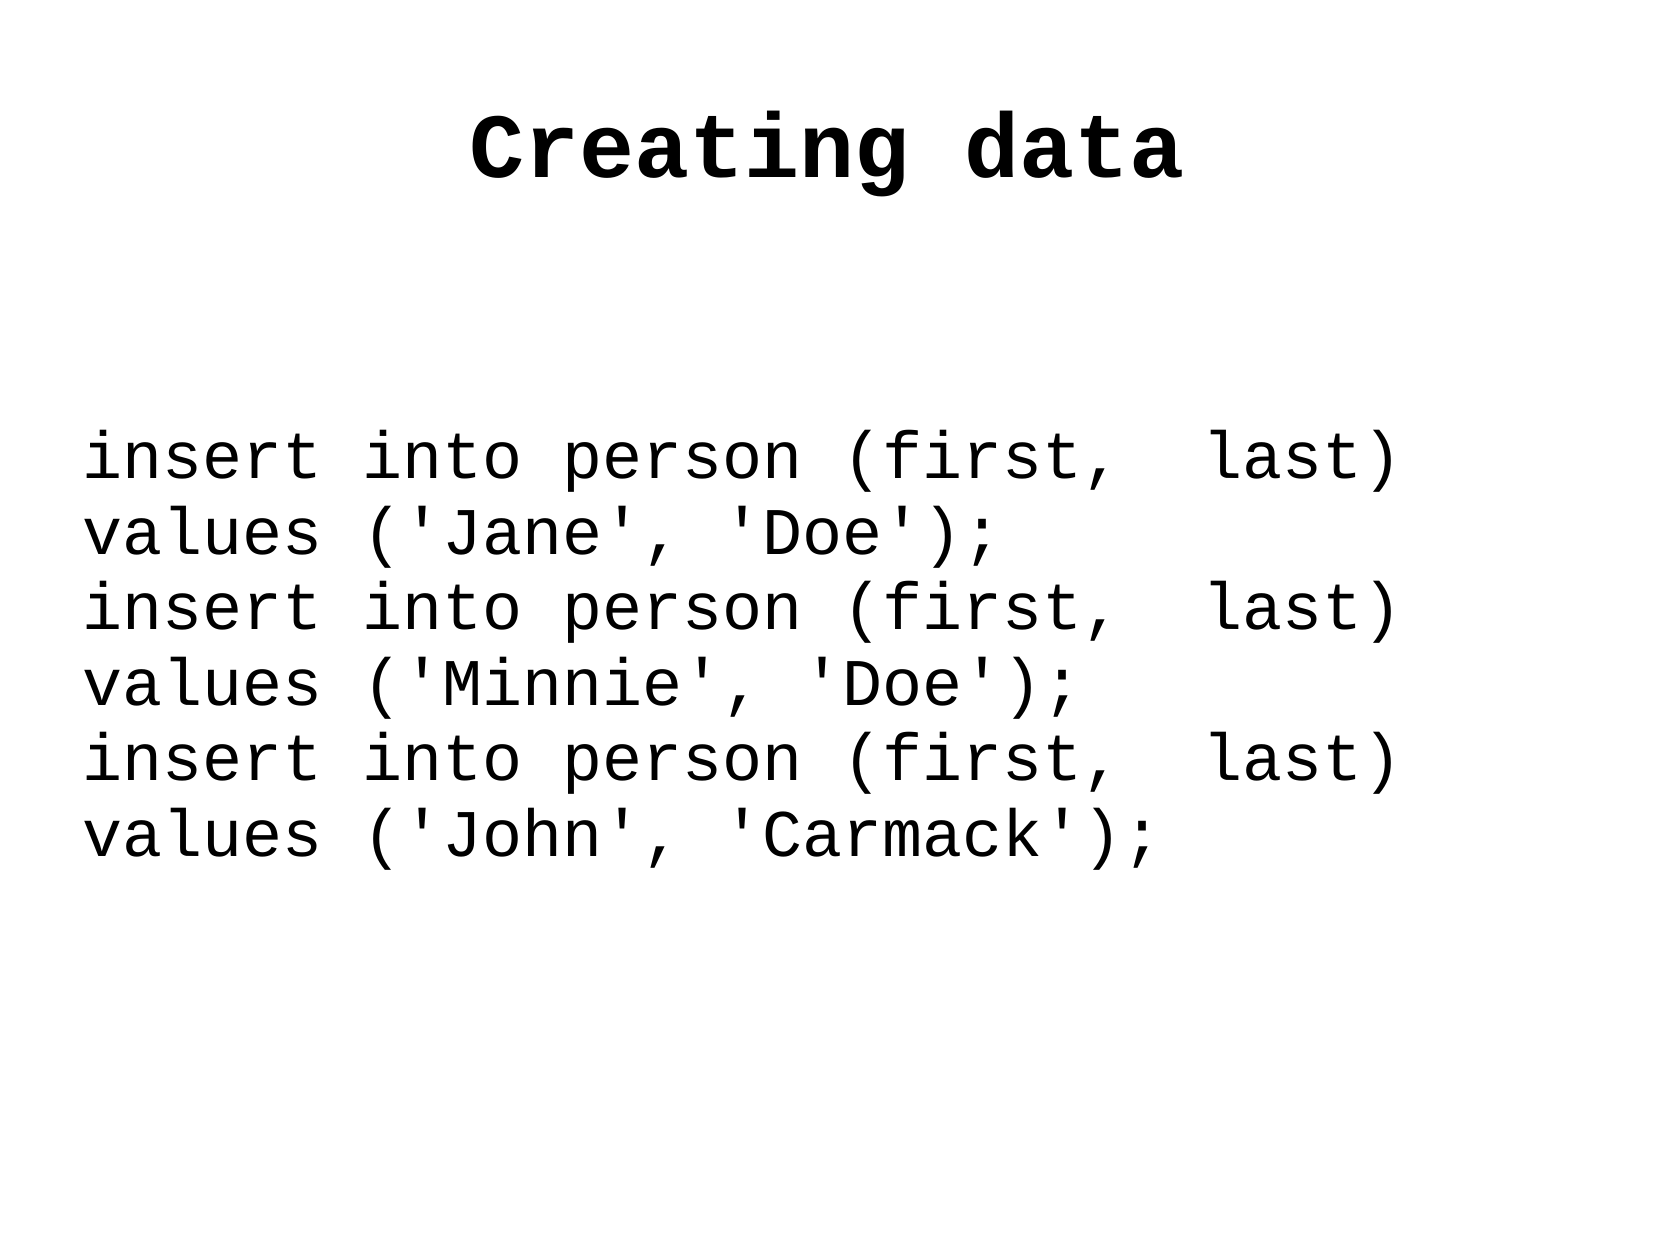

# Creating data
insert into person (first, last)
values ('Jane', 'Doe');
insert into person (first, last)
values ('Minnie', 'Doe');
insert into person (first, last)
values ('John', 'Carmack');